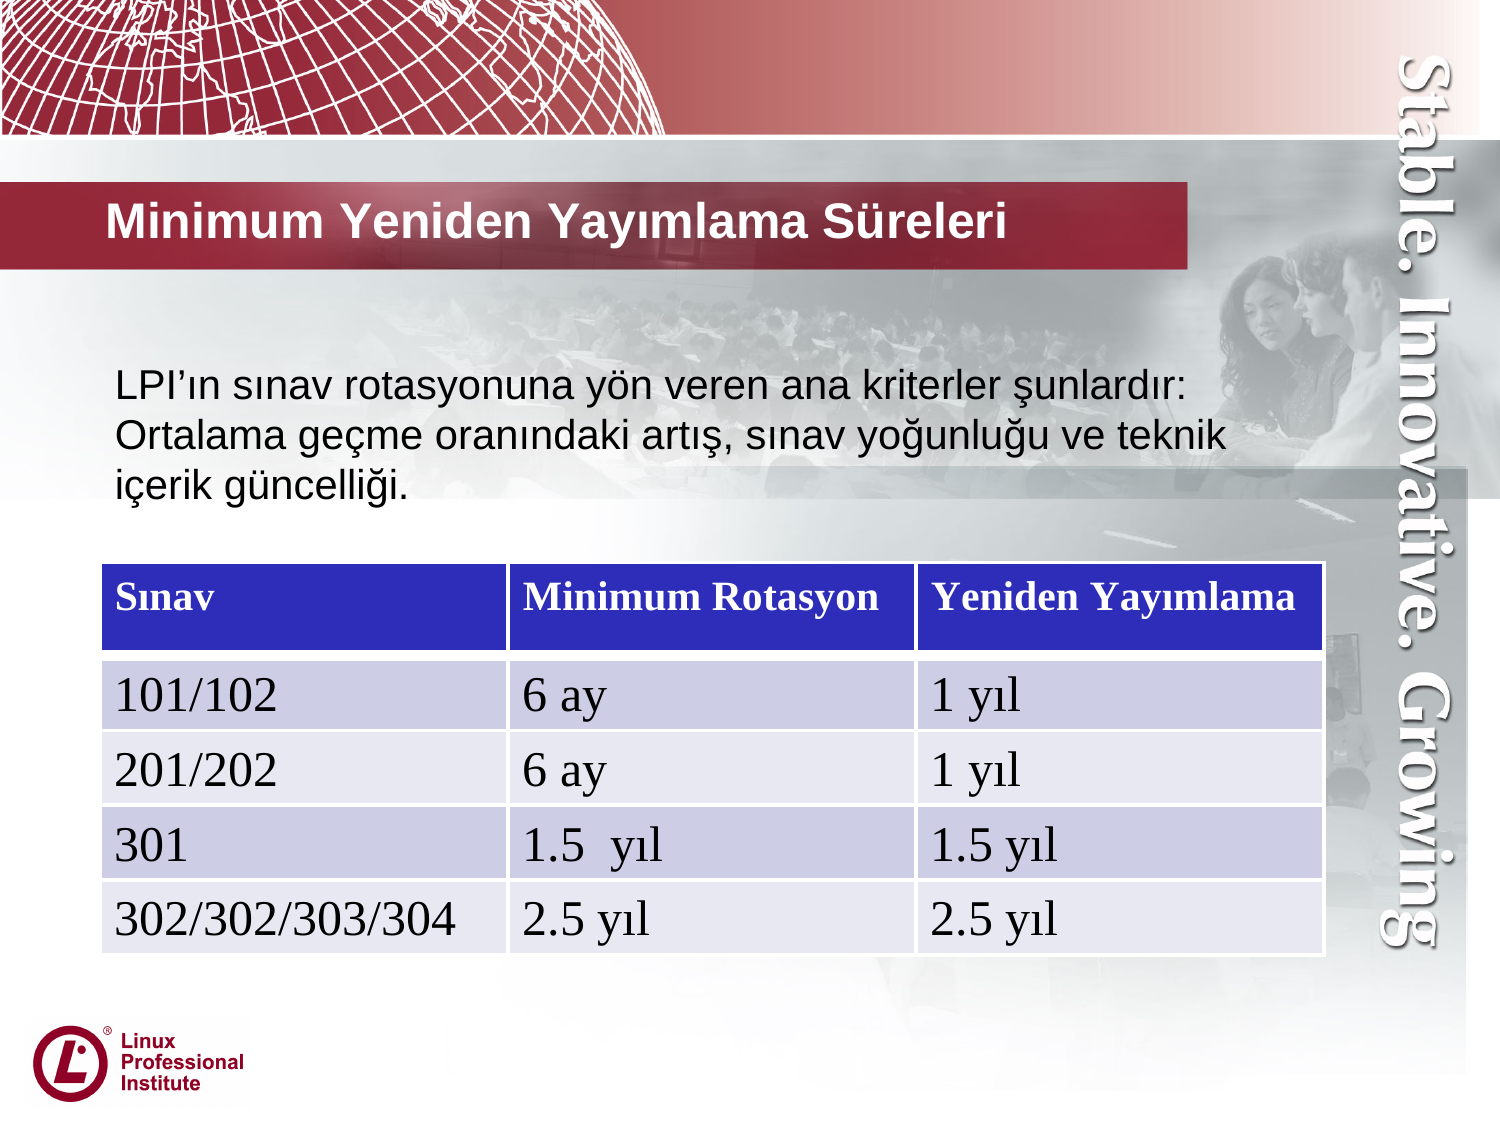

Minimum Yeniden Yayımlama Süreleri
LPI’ın sınav rotasyonuna yön veren ana kriterler şunlardır: Ortalama geçme oranındaki artış, sınav yoğunluğu ve teknik içerik güncelliği.
| Sınav | Minimum Rotasyon | Yeniden Yayımlama |
| --- | --- | --- |
| 101/102 | 6 ay | 1 yıl |
| 201/202 | 6 ay | 1 yıl |
| 301 | 1.5 yıl | 1.5 yıl |
| 302/302/303/304 | 2.5 yıl | 2.5 yıl |